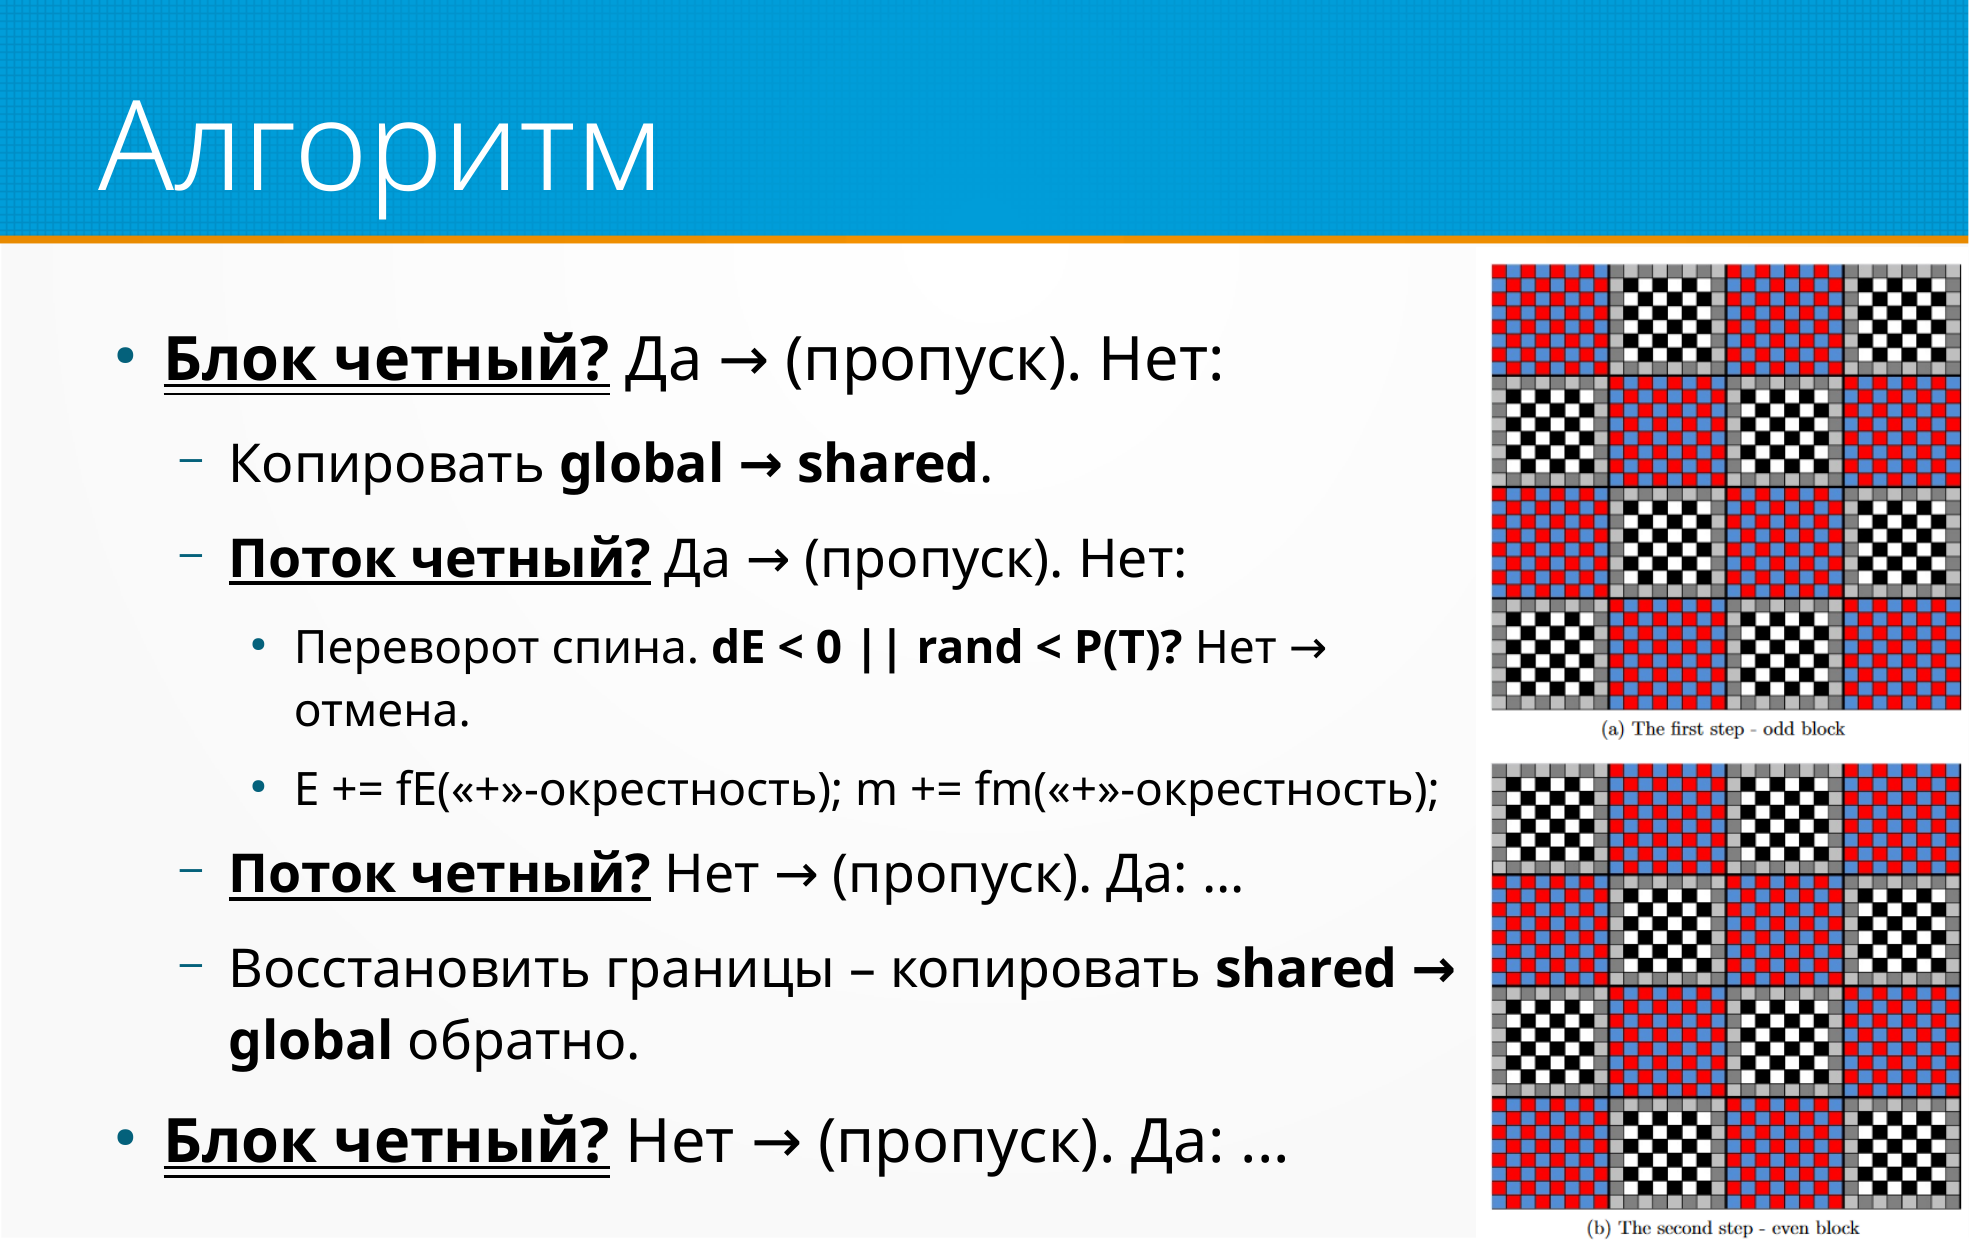

# Алгоритм
Блок четный? Да → (пропуск). Нет:
Копировать global → shared.
Поток четный? Да → (пропуск). Нет:
Переворот спина. dE < 0 || rand < P(T)? Нет → отмена.
E += fE(«+»-окрестность); m += fm(«+»-окрестность);
Поток четный? Нет → (пропуск). Да: …
Восстановить границы – копировать shared → global обратно.
Блок четный? Нет → (пропуск). Да: ...